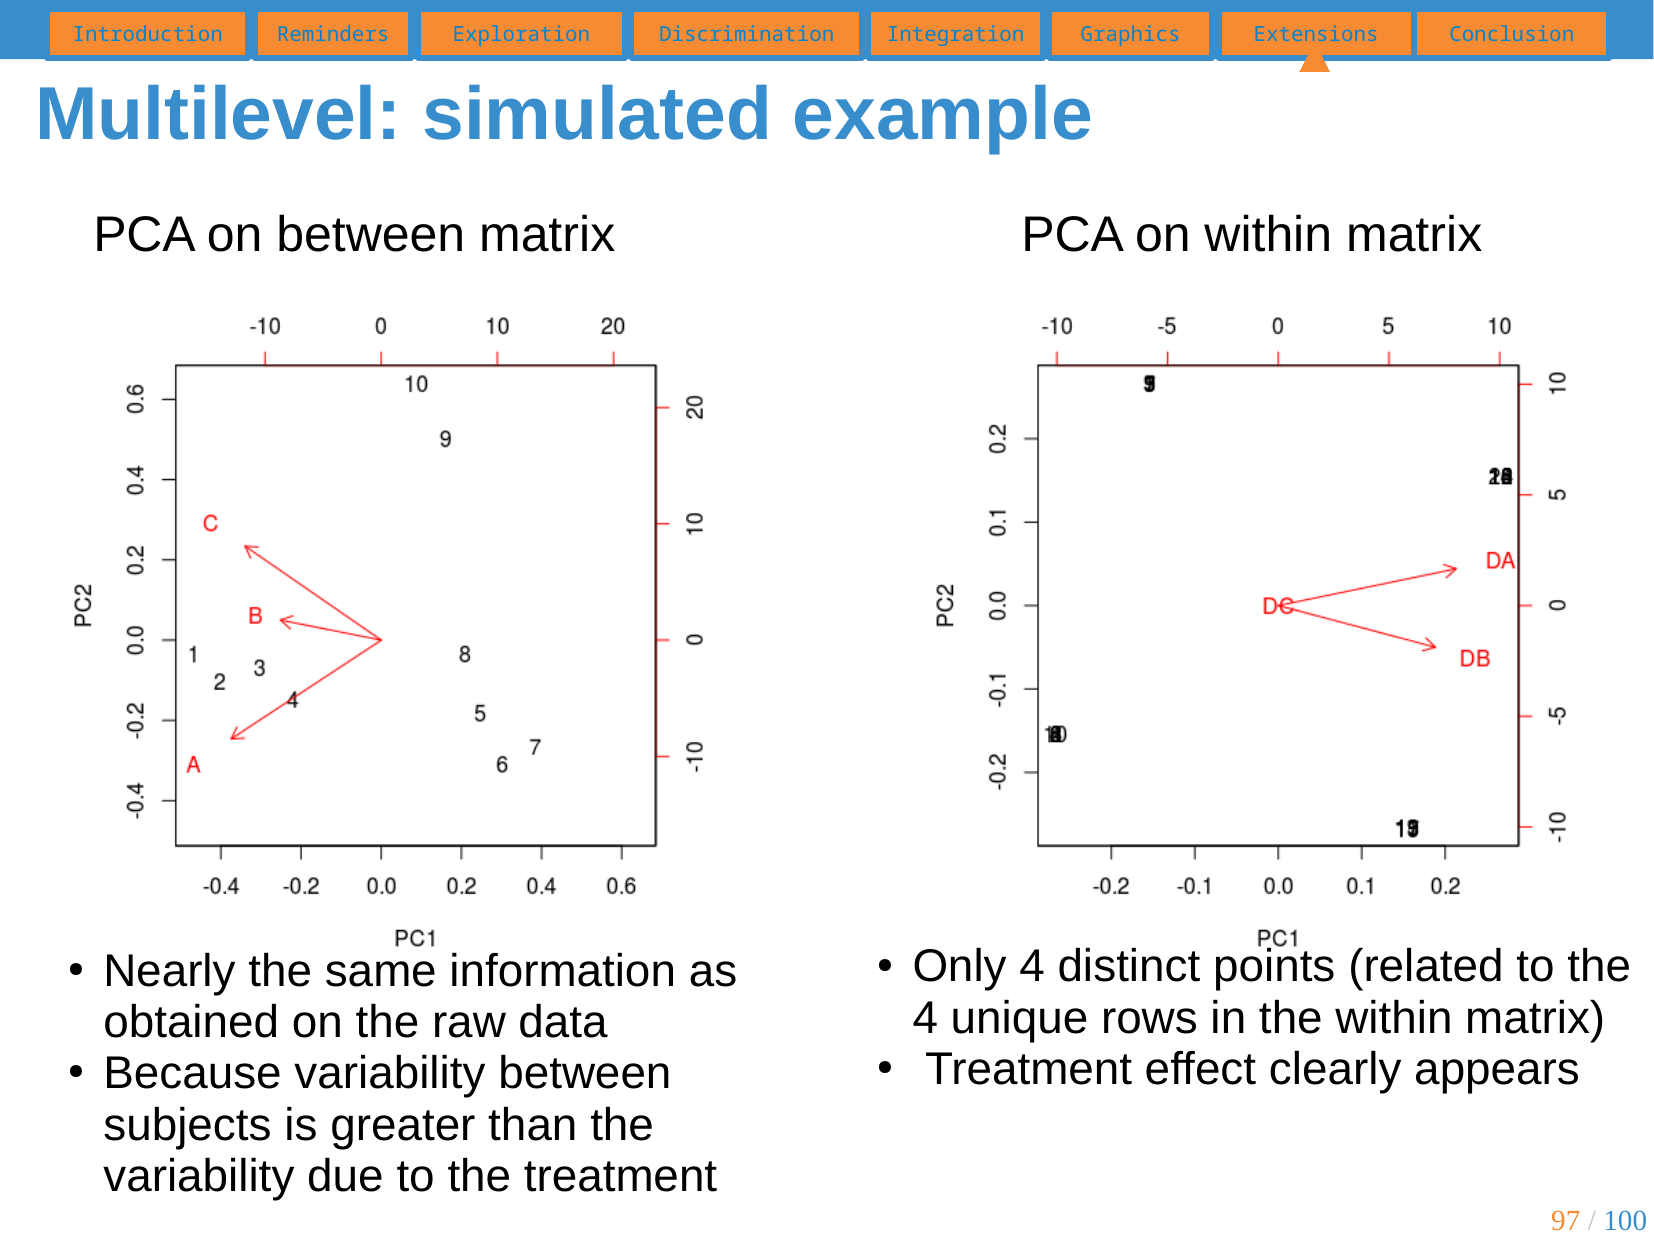

# Multilevel: simulated example
PCA on between matrix
PCA on within matrix
Only 4 distinct points (related to the 4 unique rows in the within matrix)
 Treatment effect clearly appears
Nearly the same information as obtained on the raw data
Because variability between subjects is greater than the variability due to the treatment
97